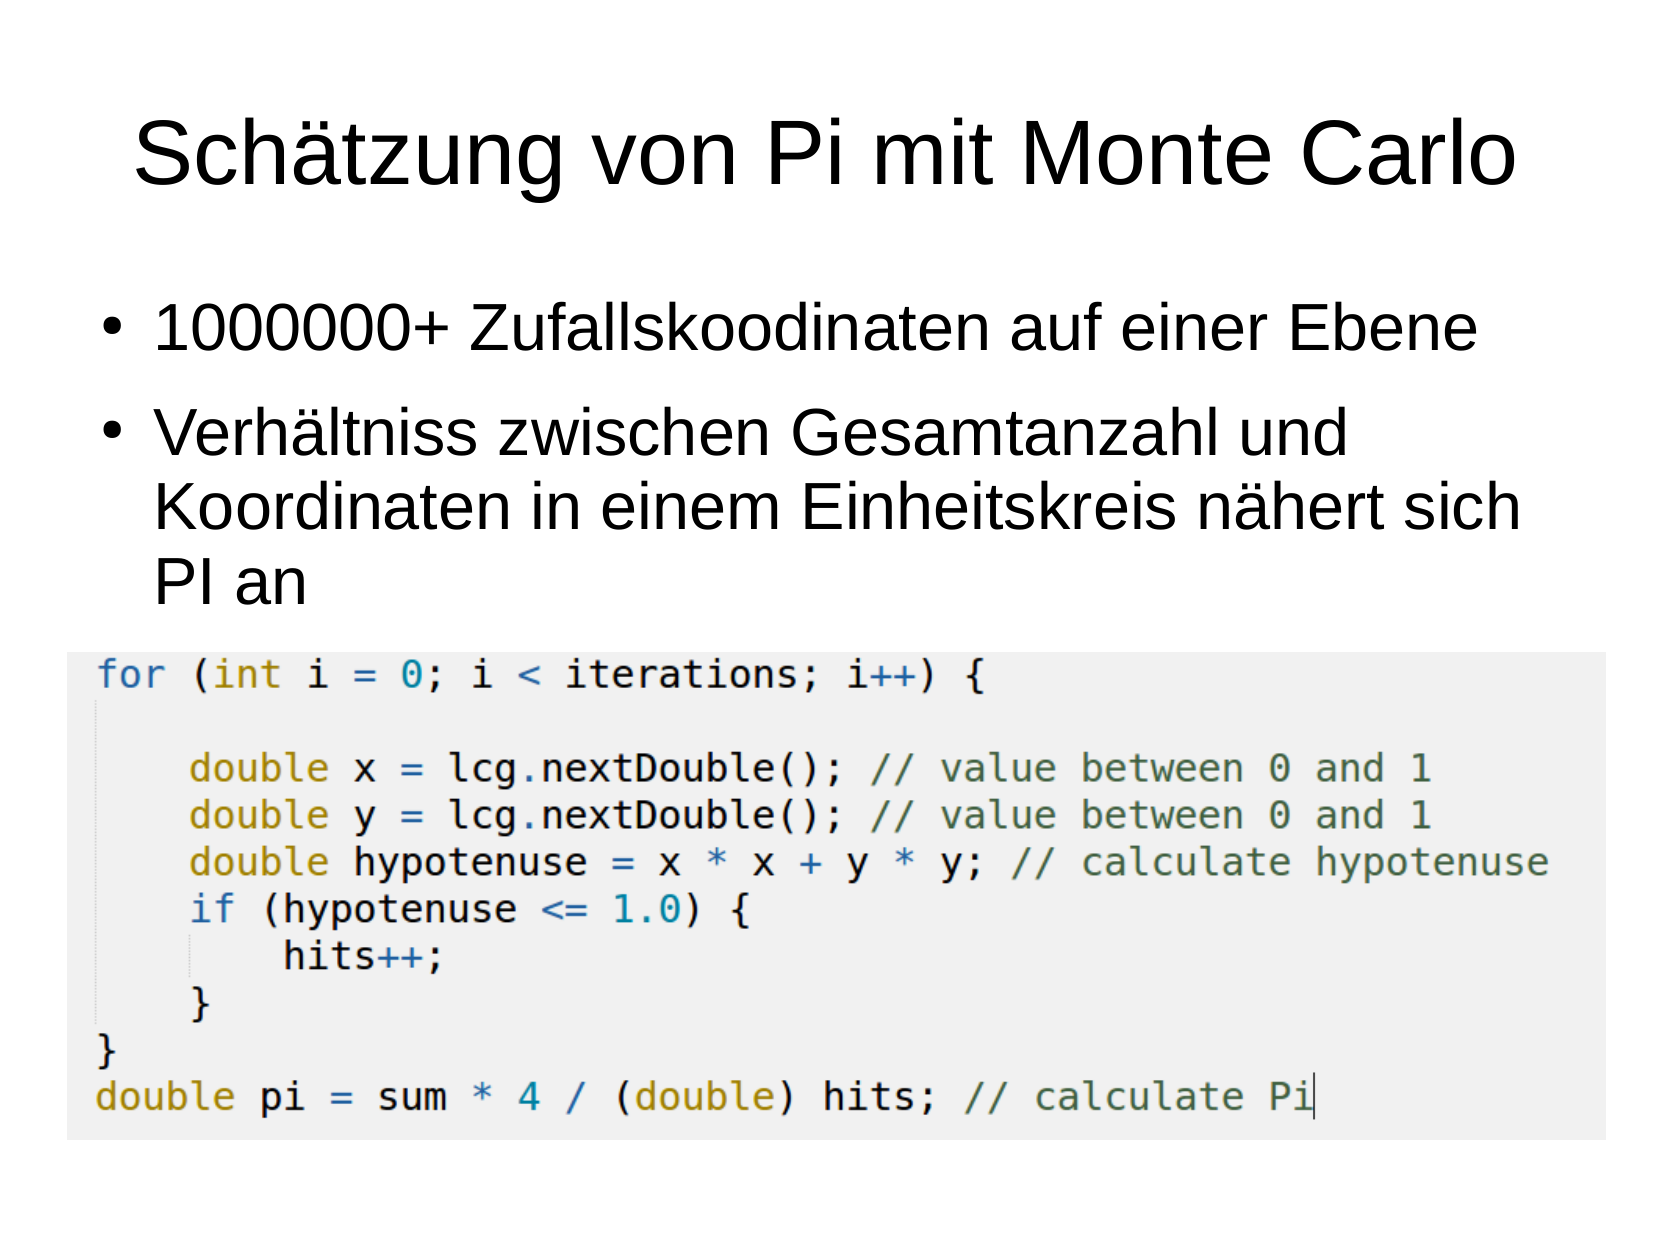

# Schätzung von Pi mit Monte Carlo
1000000+ Zufallskoodinaten auf einer Ebene
Verhältniss zwischen Gesamtanzahl und Koordinaten in einem Einheitskreis nähert sich PI an